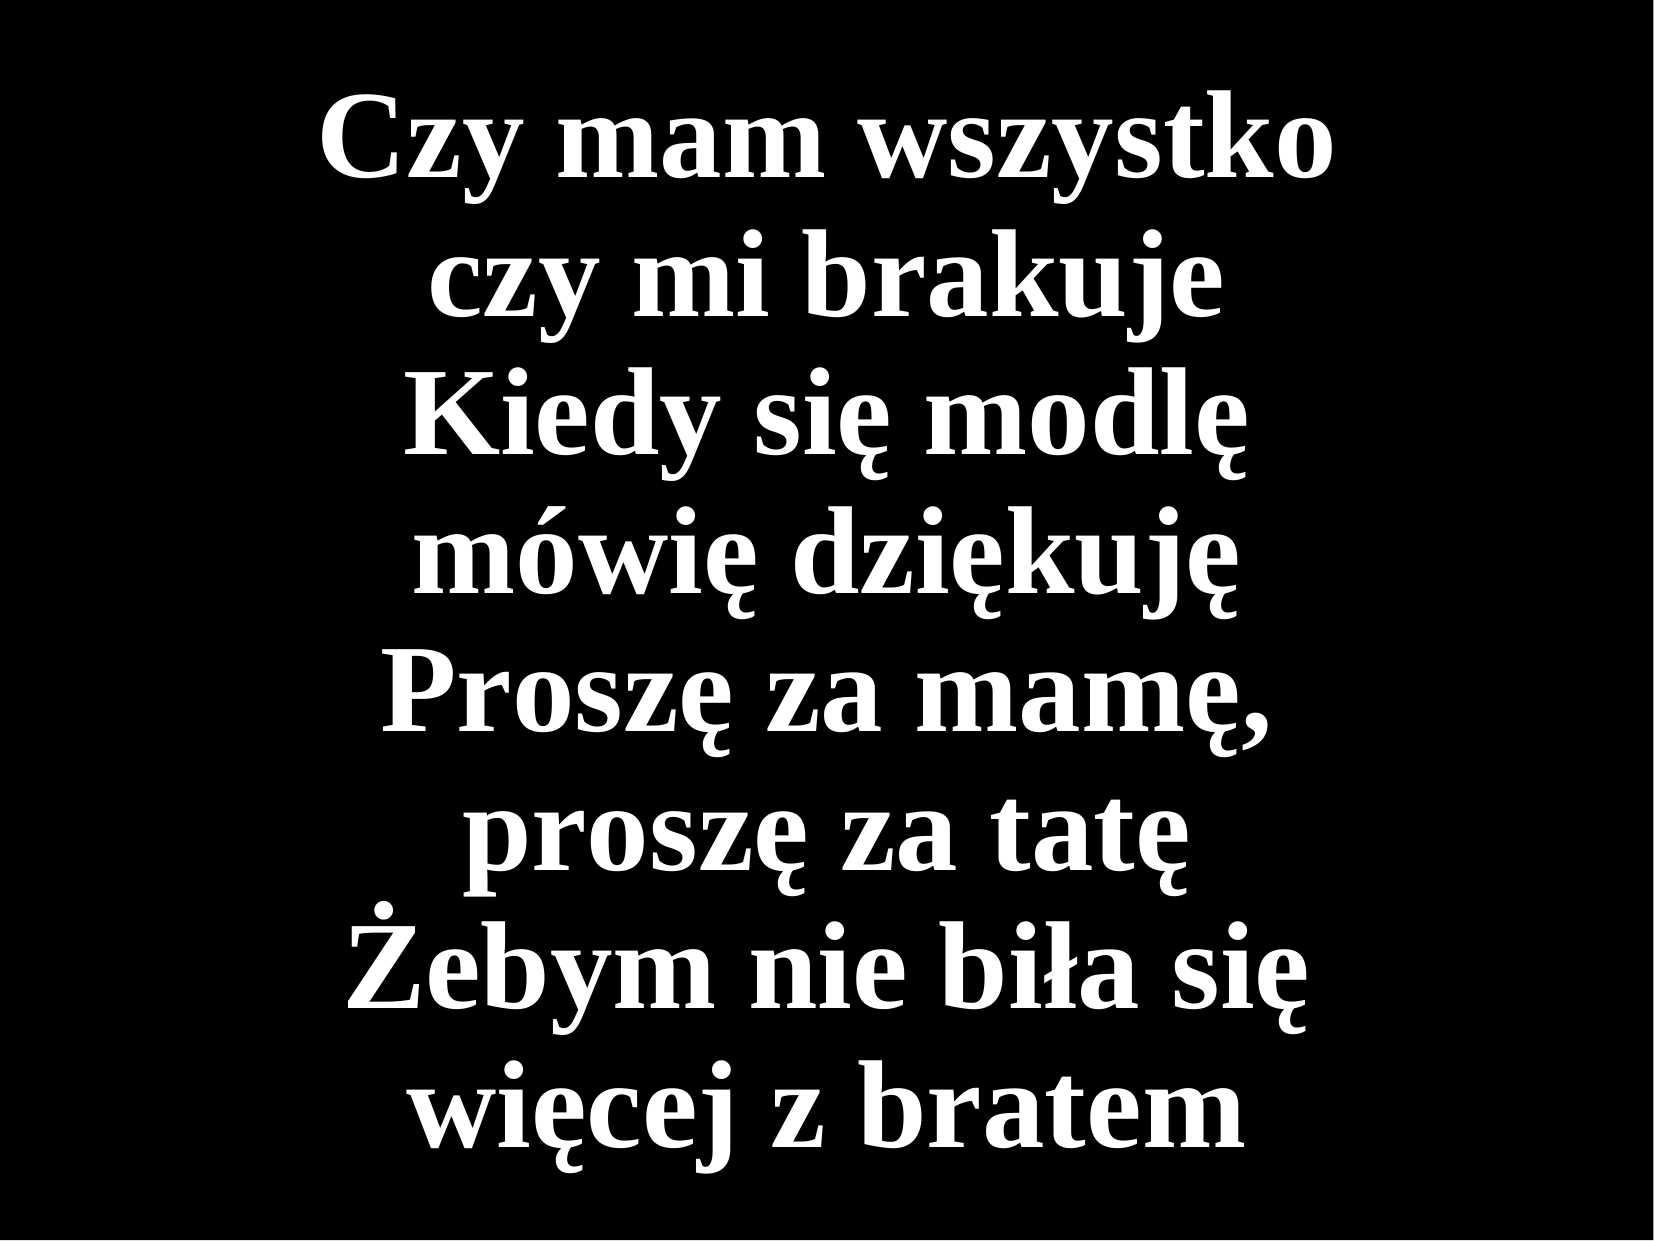

# Czy mam wszystko czy mi brakuje Kiedy się modlę mówię dziękuję Proszę za mamę, proszę za tatę Żebym nie biła się więcej z bratem